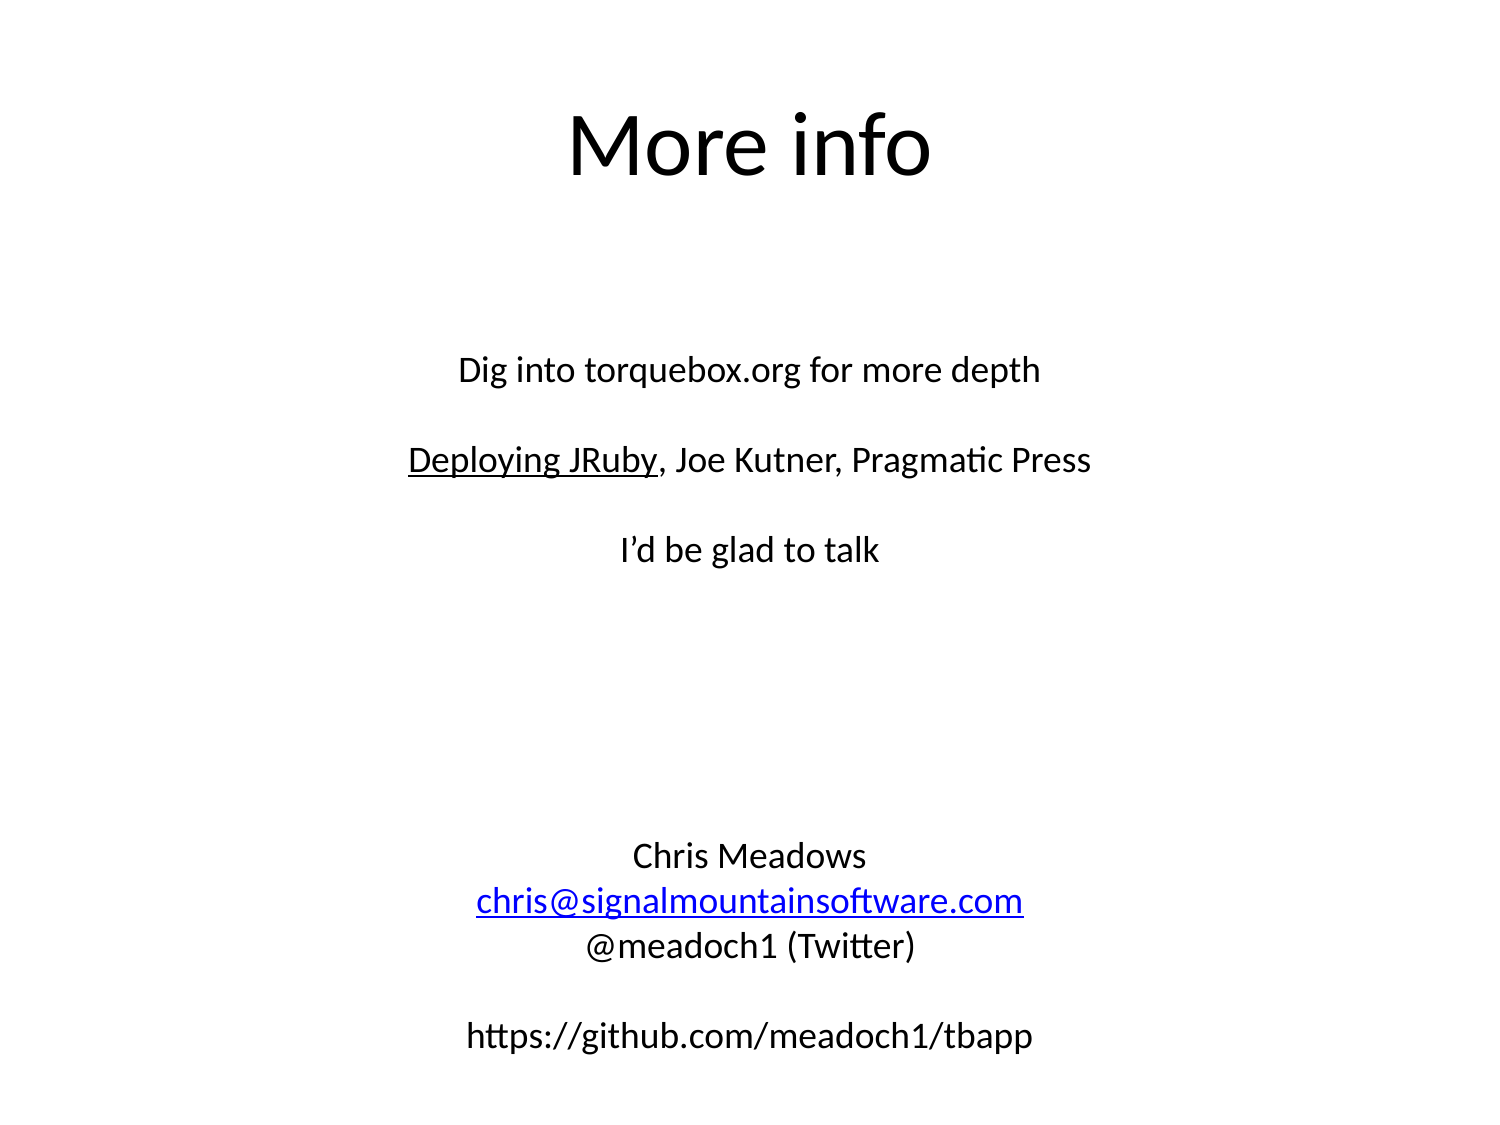

# More info
Dig into torquebox.org for more depth
Deploying JRuby, Joe Kutner, Pragmatic Press
I’d be glad to talk
Chris Meadows
chris@signalmountainsoftware.com
@meadoch1 (Twitter)
https://github.com/meadoch1/tbapp